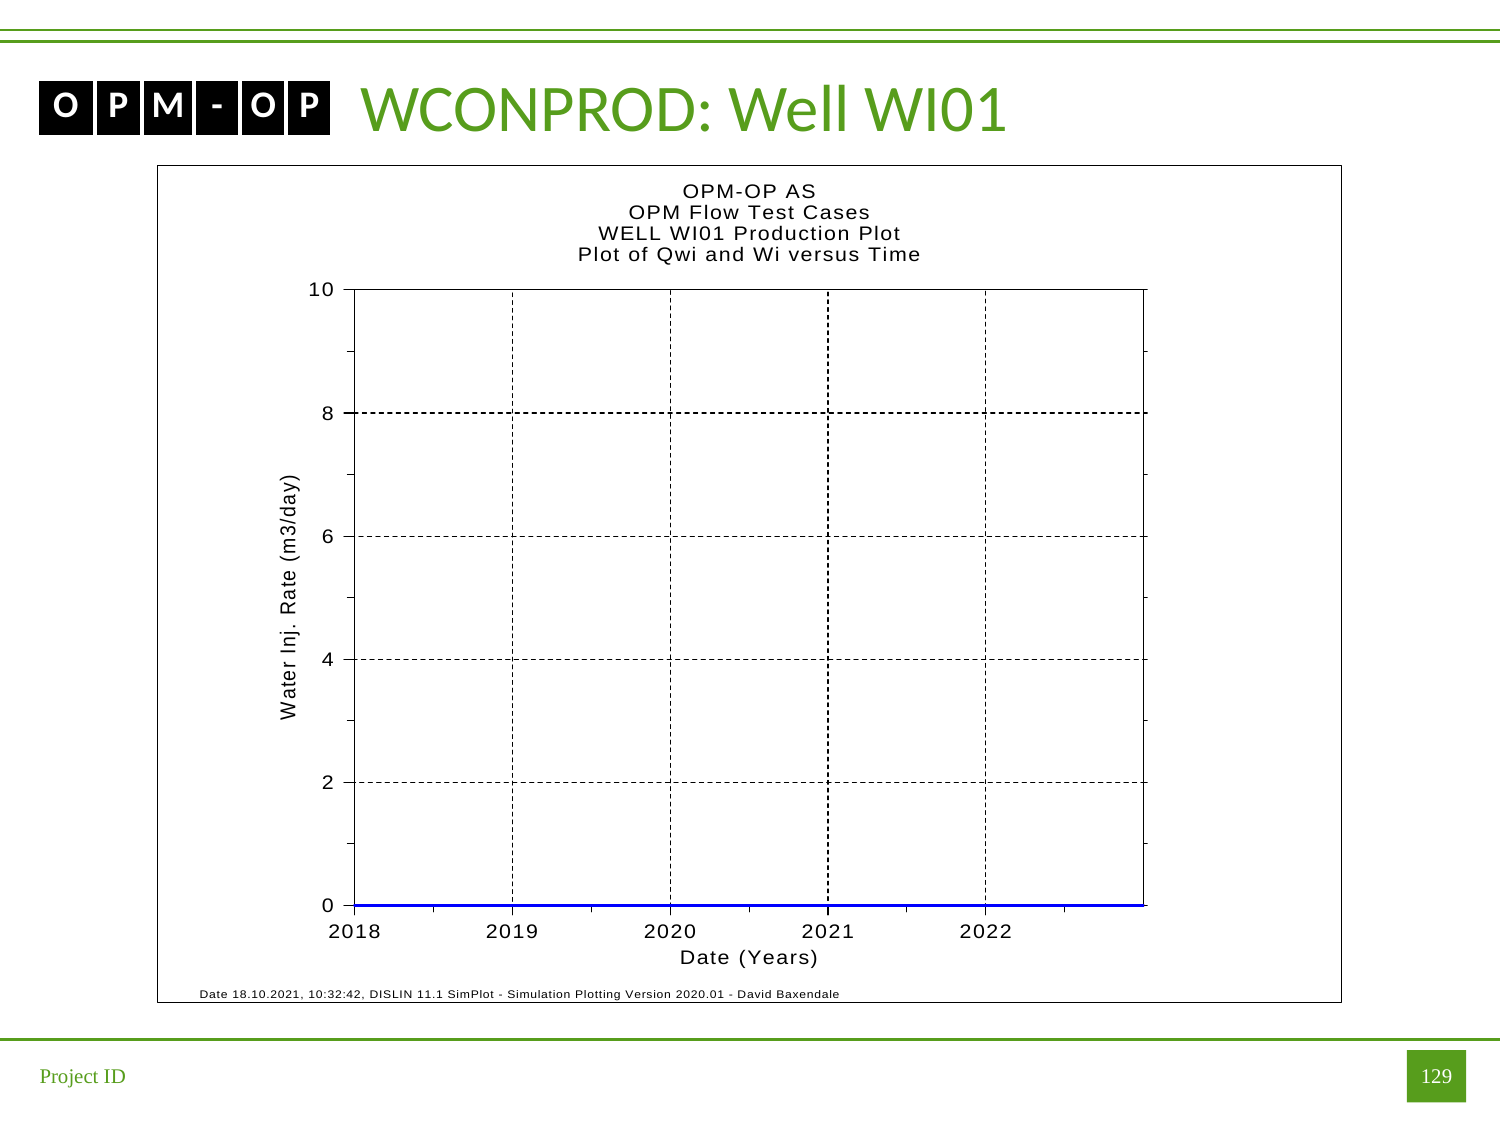

# WCONPROD: well wI01
Project ID
129